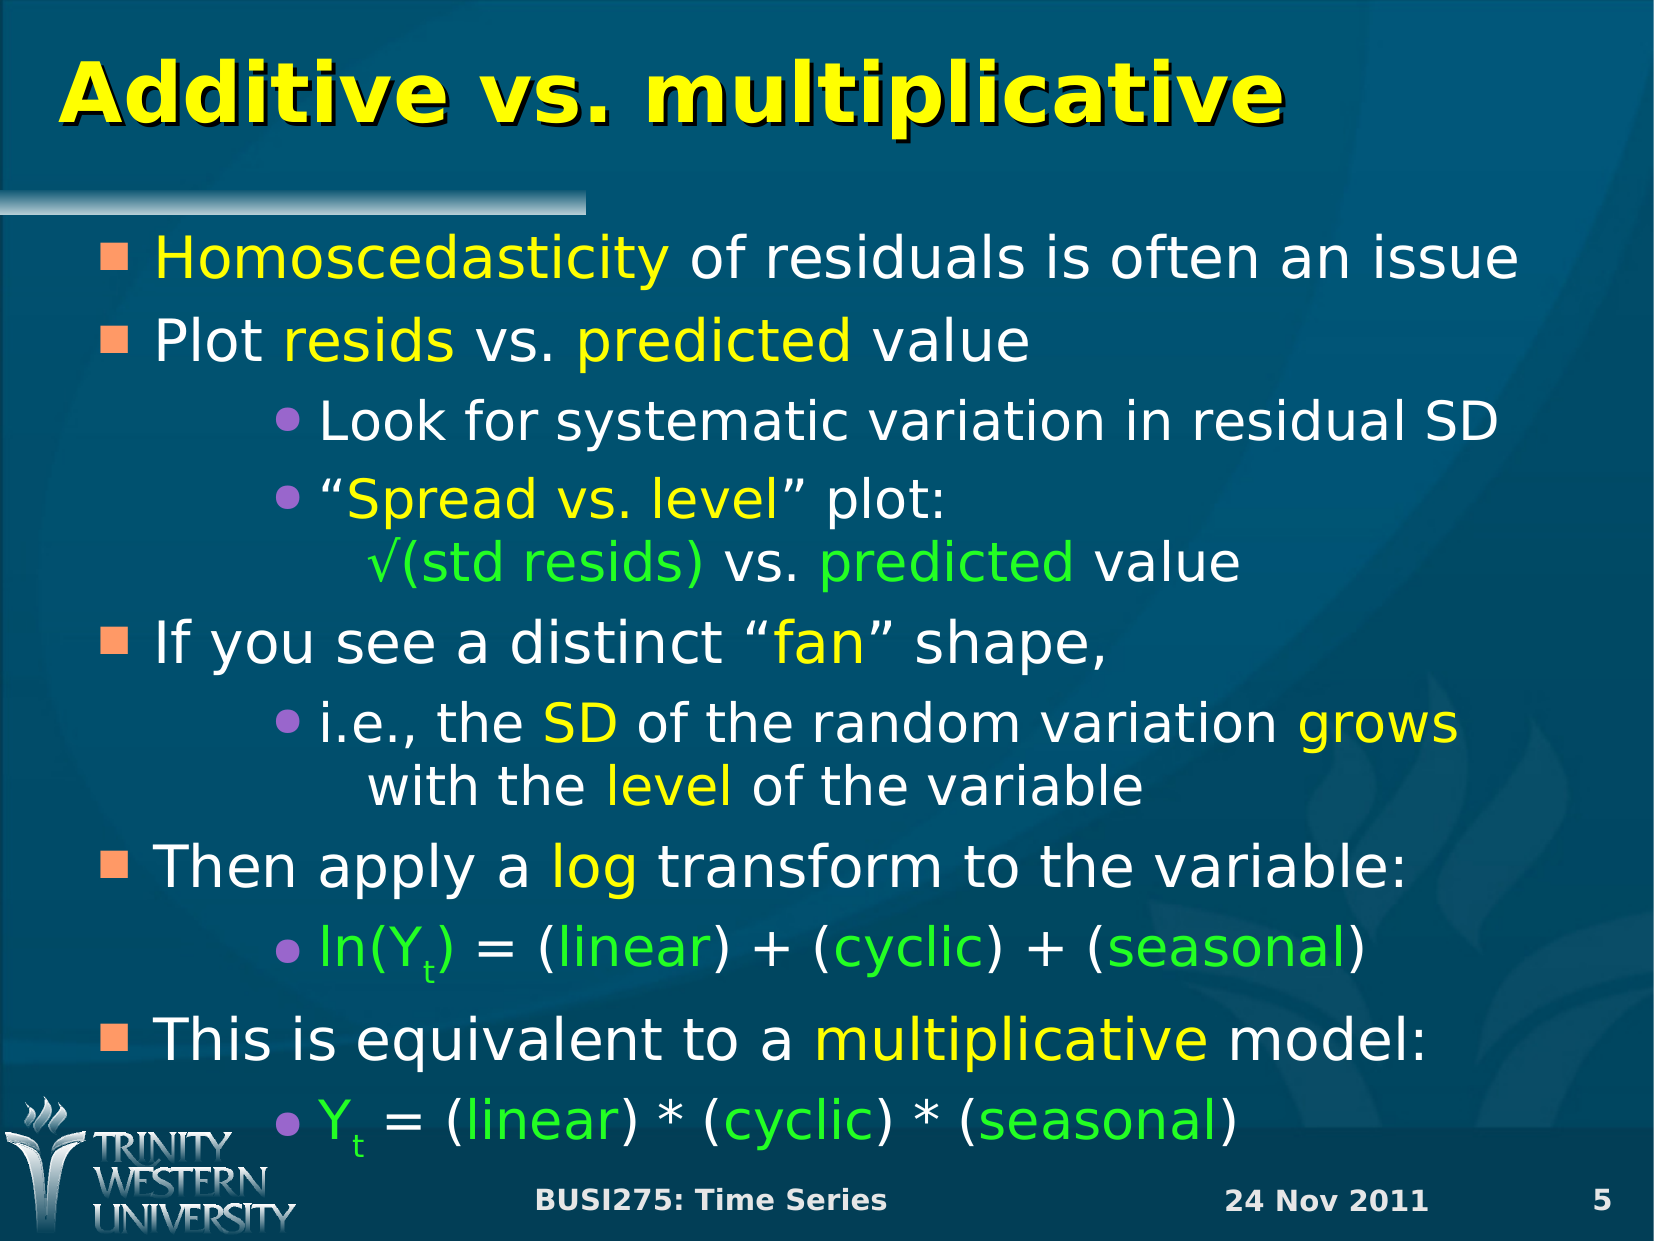

# Additive vs. multiplicative
Homoscedasticity of residuals is often an issue
Plot resids vs. predicted value
Look for systematic variation in residual SD
“Spread vs. level” plot:
√(std resids) vs. predicted value
If you see a distinct “fan” shape,
i.e., the SD of the random variation grows with the level of the variable
Then apply a log transform to the variable:
ln(Yt) = (linear) + (cyclic) + (seasonal)
This is equivalent to a multiplicative model:
Yt = (linear) * (cyclic) * (seasonal)
BUSI275: Time Series
24 Nov 2011
5